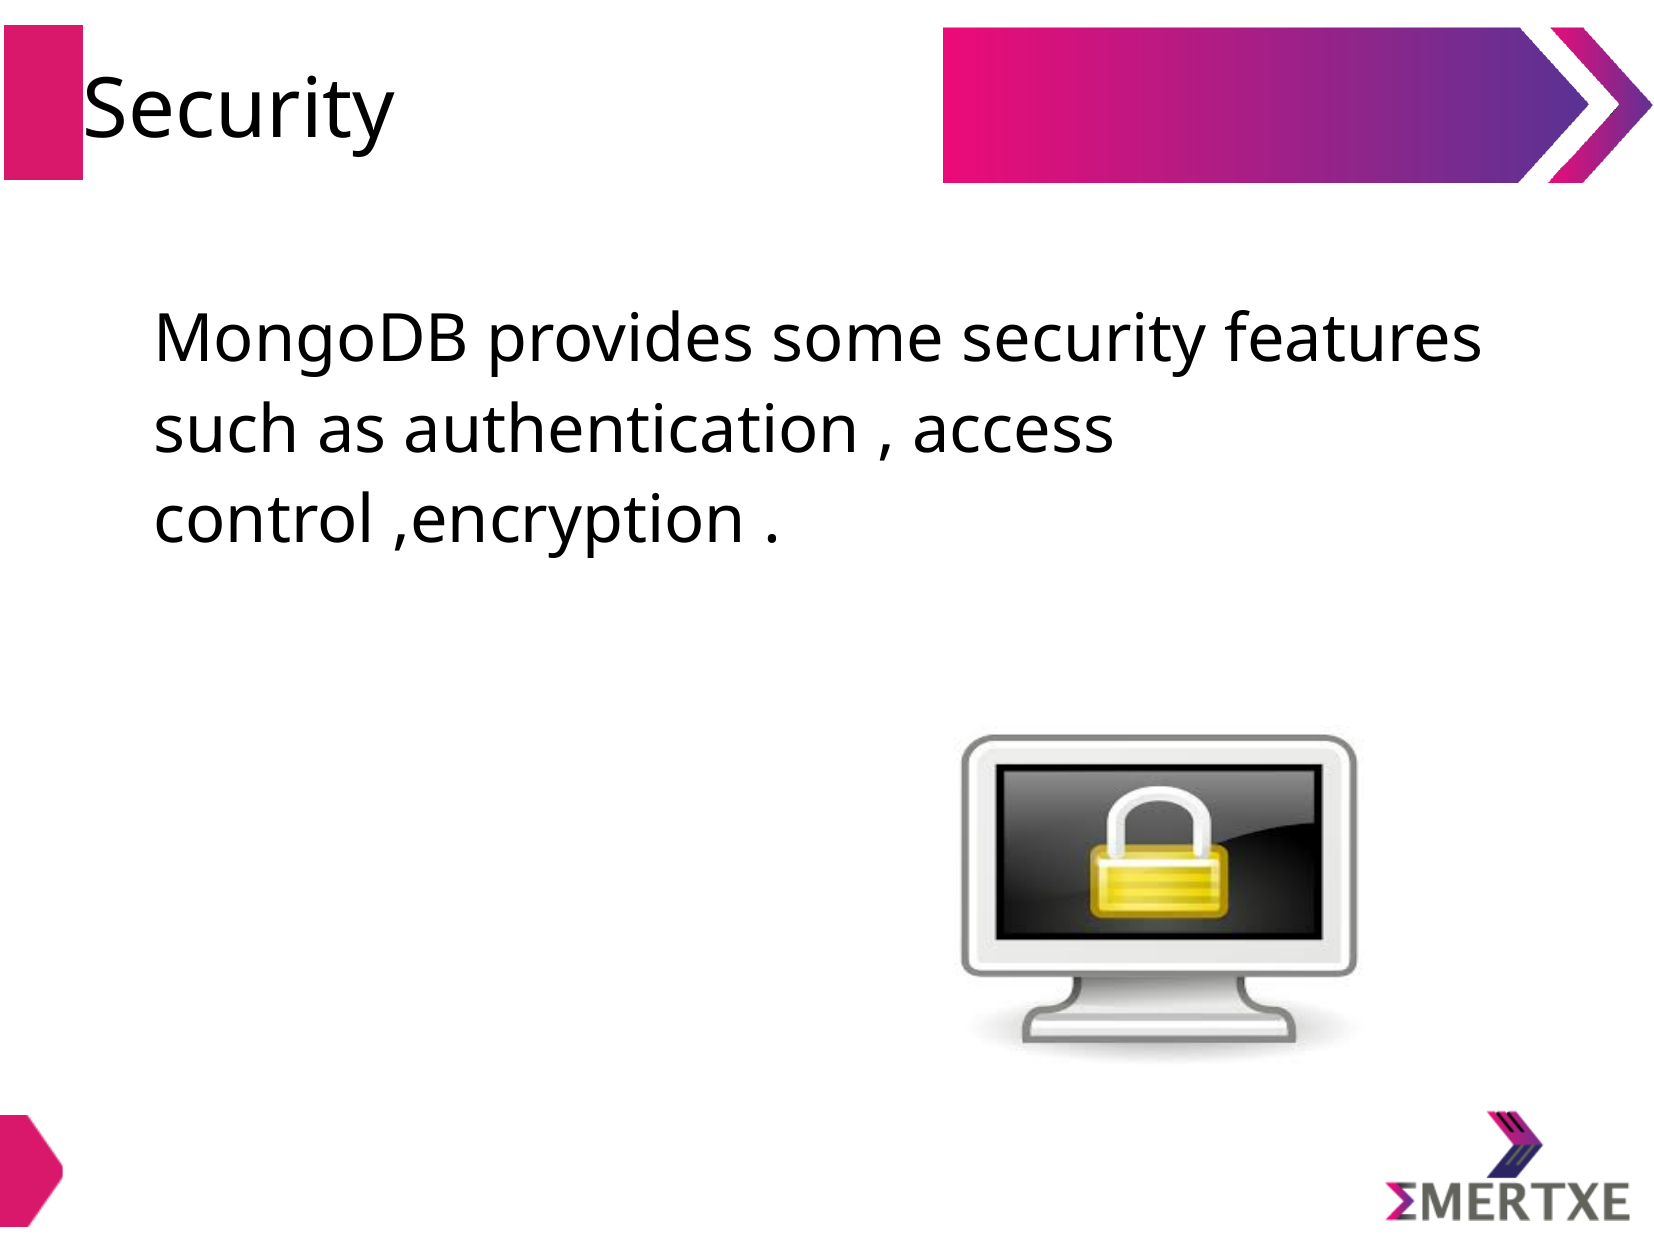

# Security
MongoDB provides some security features such as authentication , access control ,encryption .